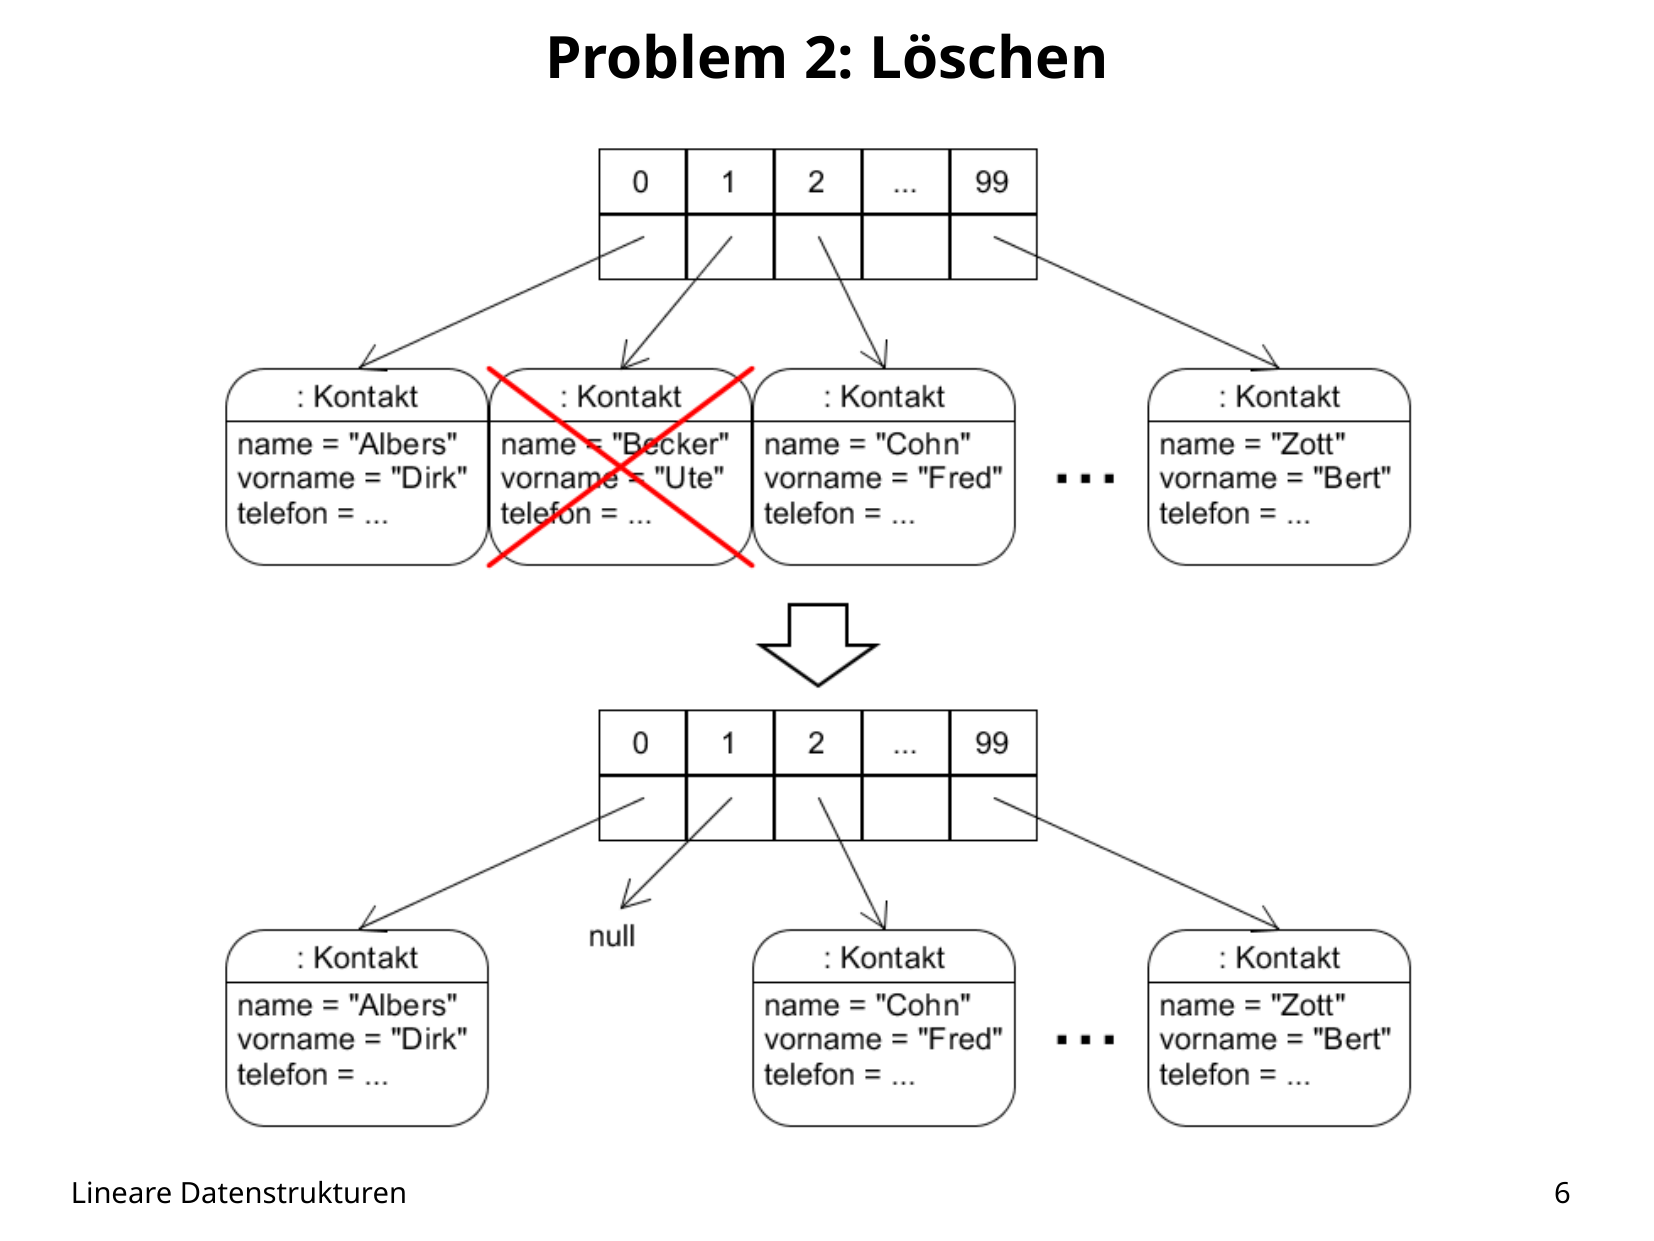

# Problem 2: Löschen
Lineare Datenstrukturen
6